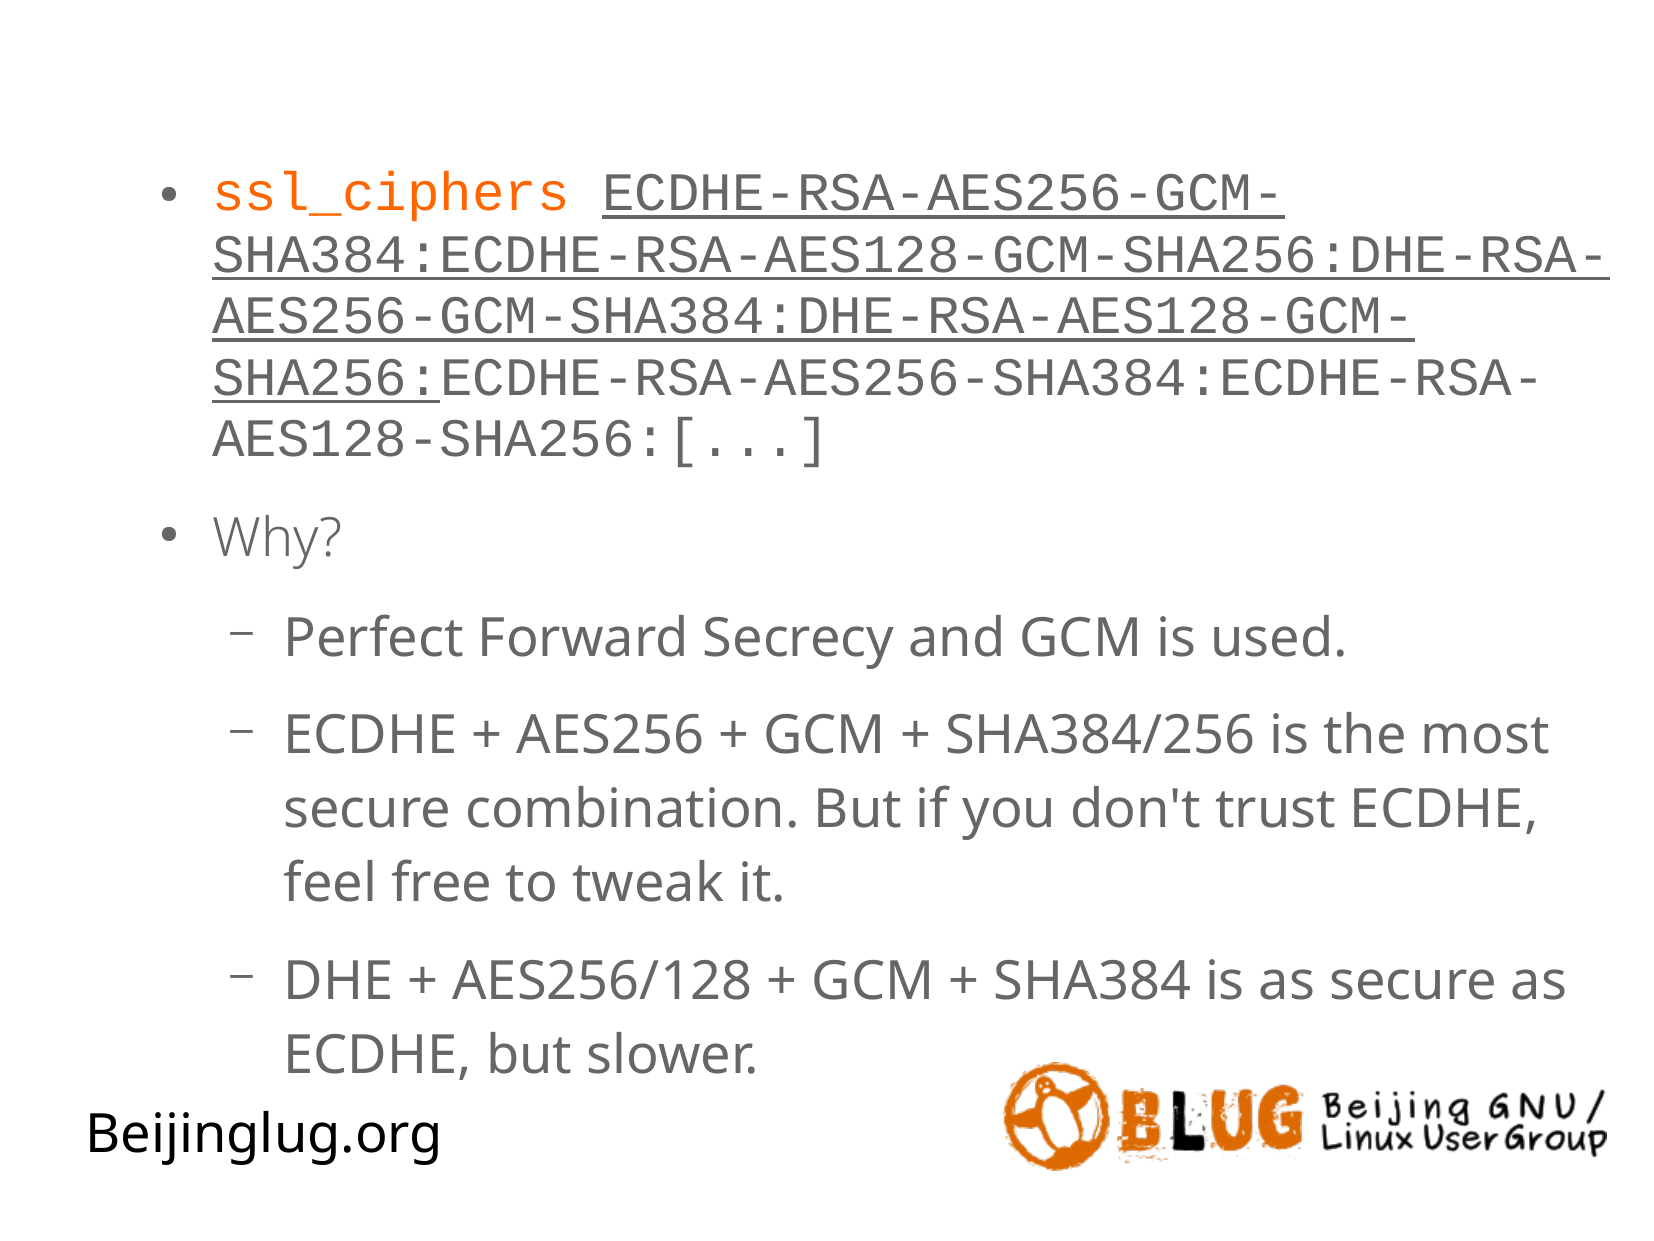

# ssl_ciphers ECDHE-RSA-AES256-GCM-SHA384:ECDHE-RSA-AES128-GCM-SHA256:DHE-RSA-AES256-GCM-SHA384:DHE-RSA-AES128-GCM-SHA256:ECDHE-RSA-AES256-SHA384:ECDHE-RSA-AES128-SHA256:[...]
Why?
Perfect Forward Secrecy and GCM is used.
ECDHE + AES256 + GCM + SHA384/256 is the most secure combination. But if you don't trust ECDHE, feel free to tweak it.
DHE + AES256/128 + GCM + SHA384 is as secure as ECDHE, but slower.